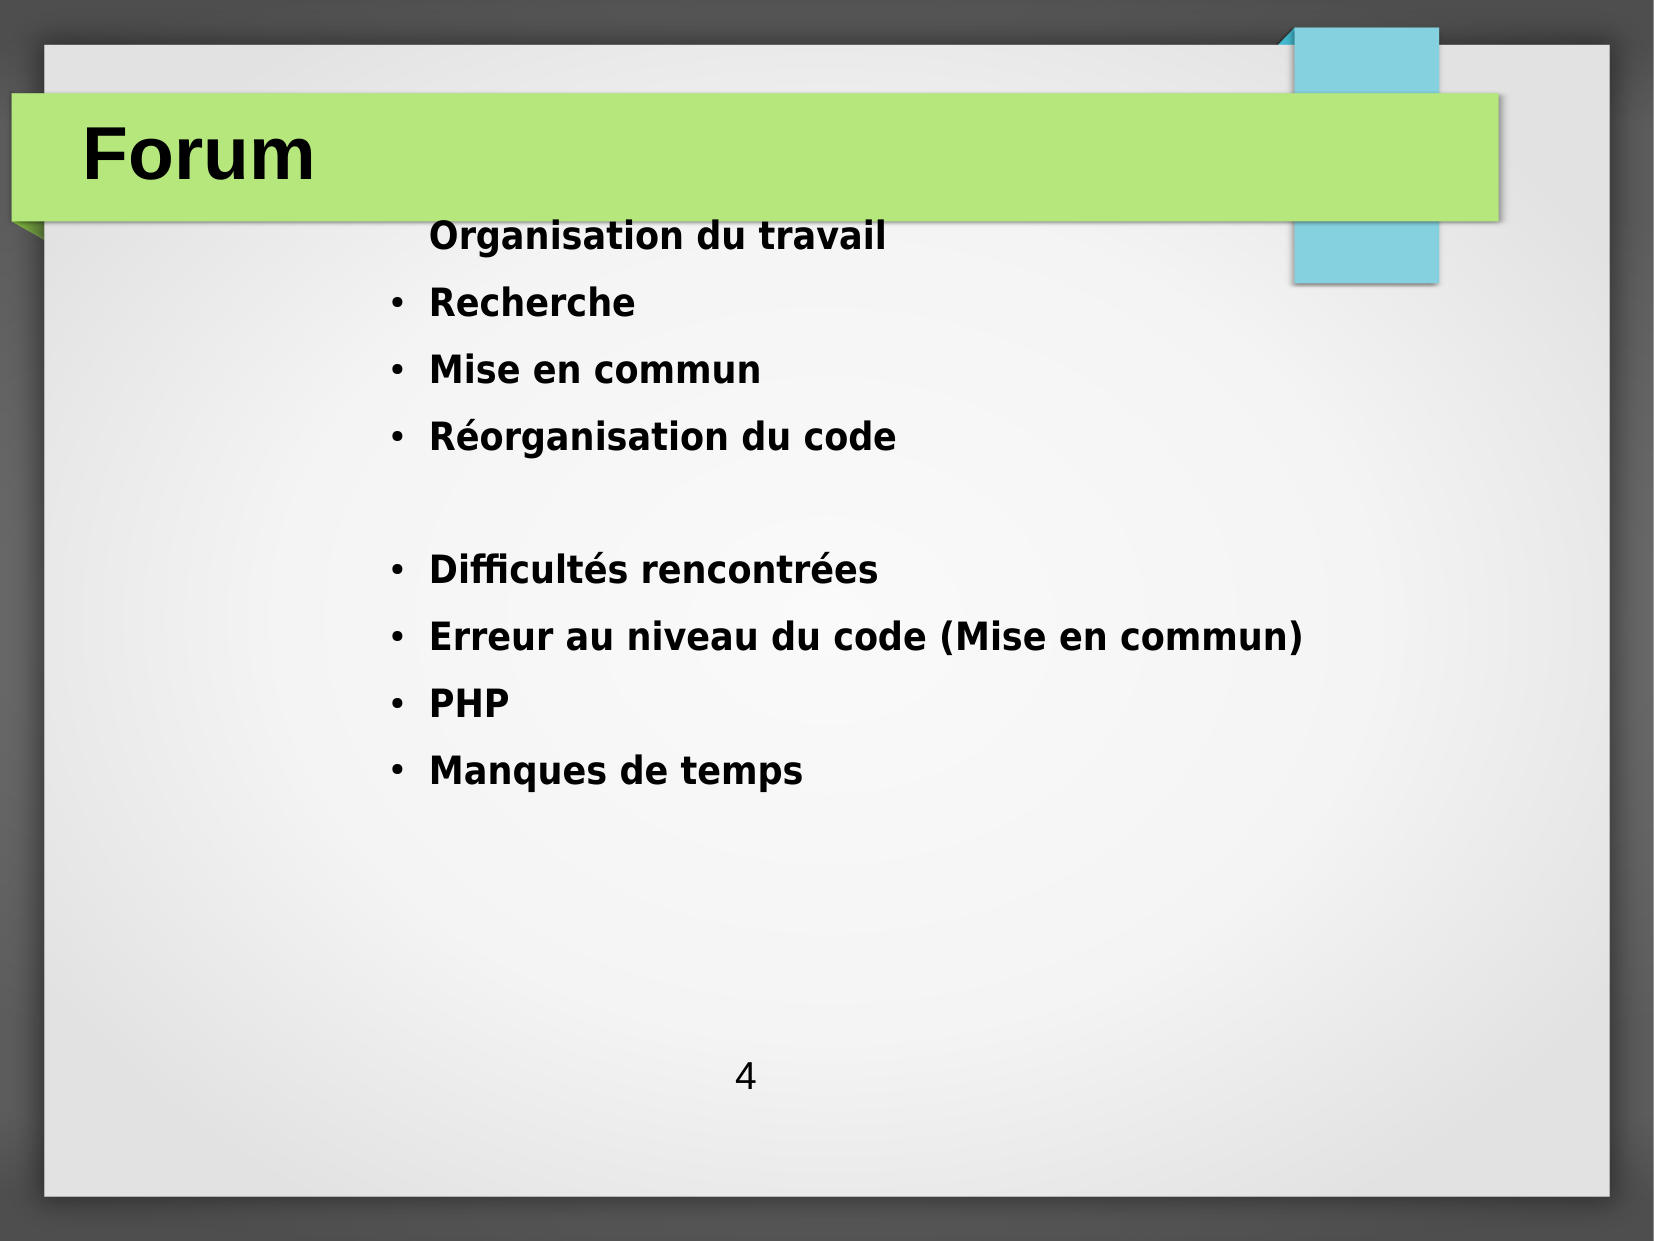

# Forum
Organisation du travail
Recherche
Mise en commun
Réorganisation du code
Difficultés rencontrées
Erreur au niveau du code (Mise en commun)
PHP
Manques de temps
4